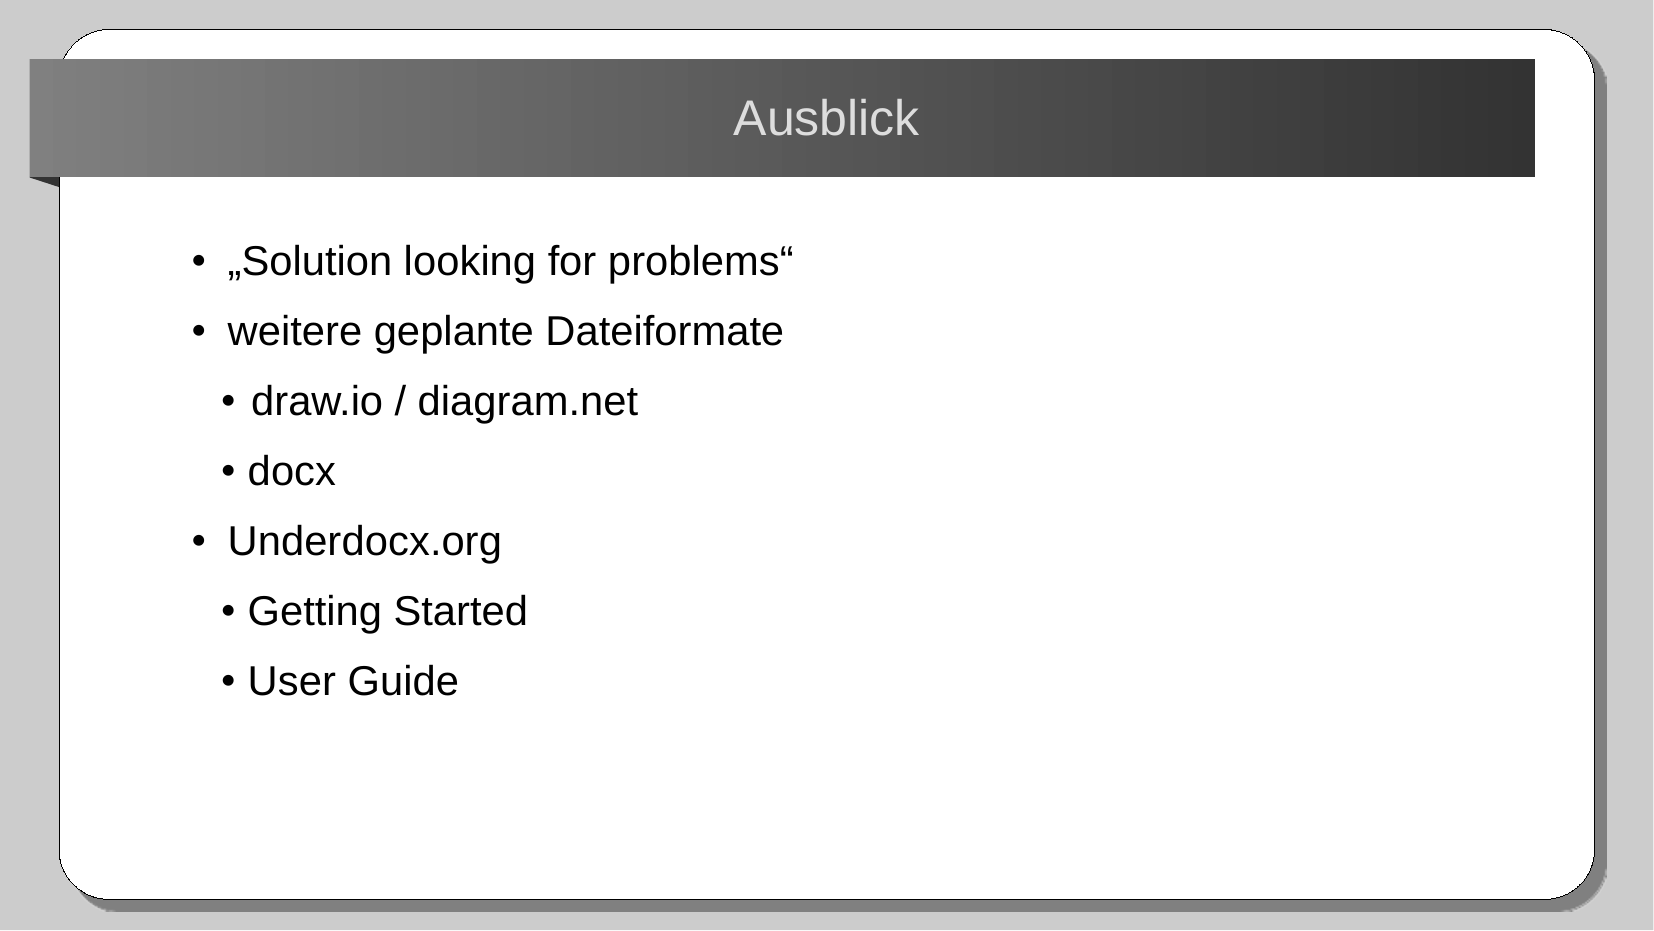

# Ausblick
 „Solution looking for problems“
 weitere geplante Dateiformate
		draw.io / diagram.net
	 docx
 Underdocx.org
	 Getting Started
	 User Guide